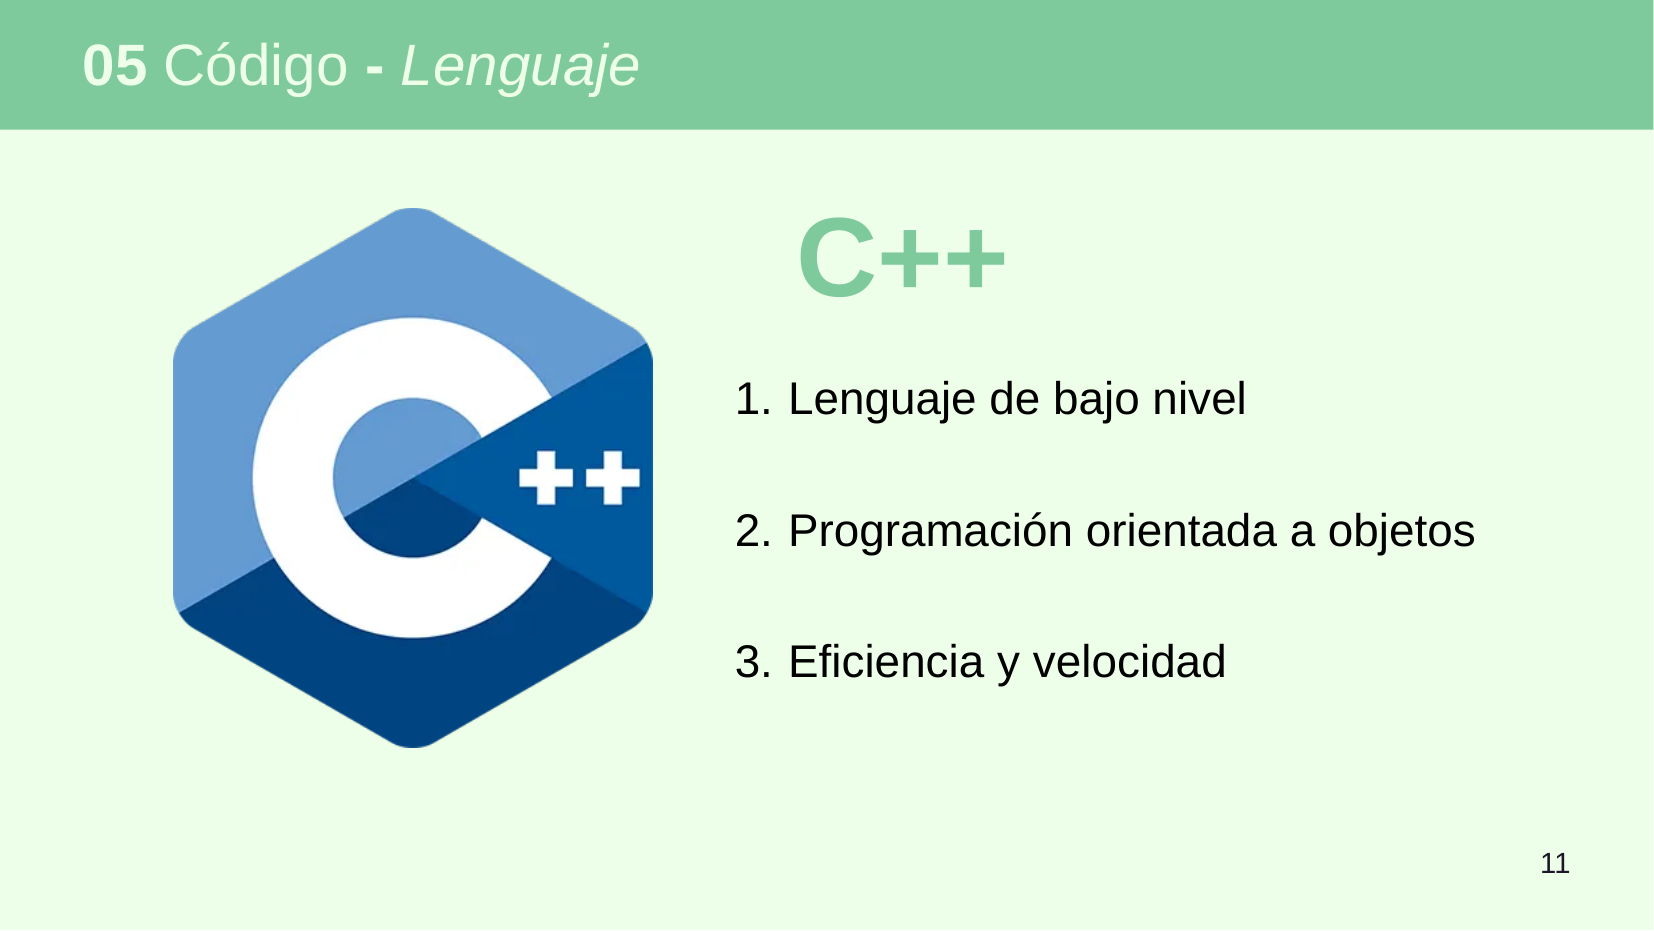

# 05 Código - Lenguaje
C++
Lenguaje de bajo nivel
Programación orientada a objetos
Eficiencia y velocidad
11